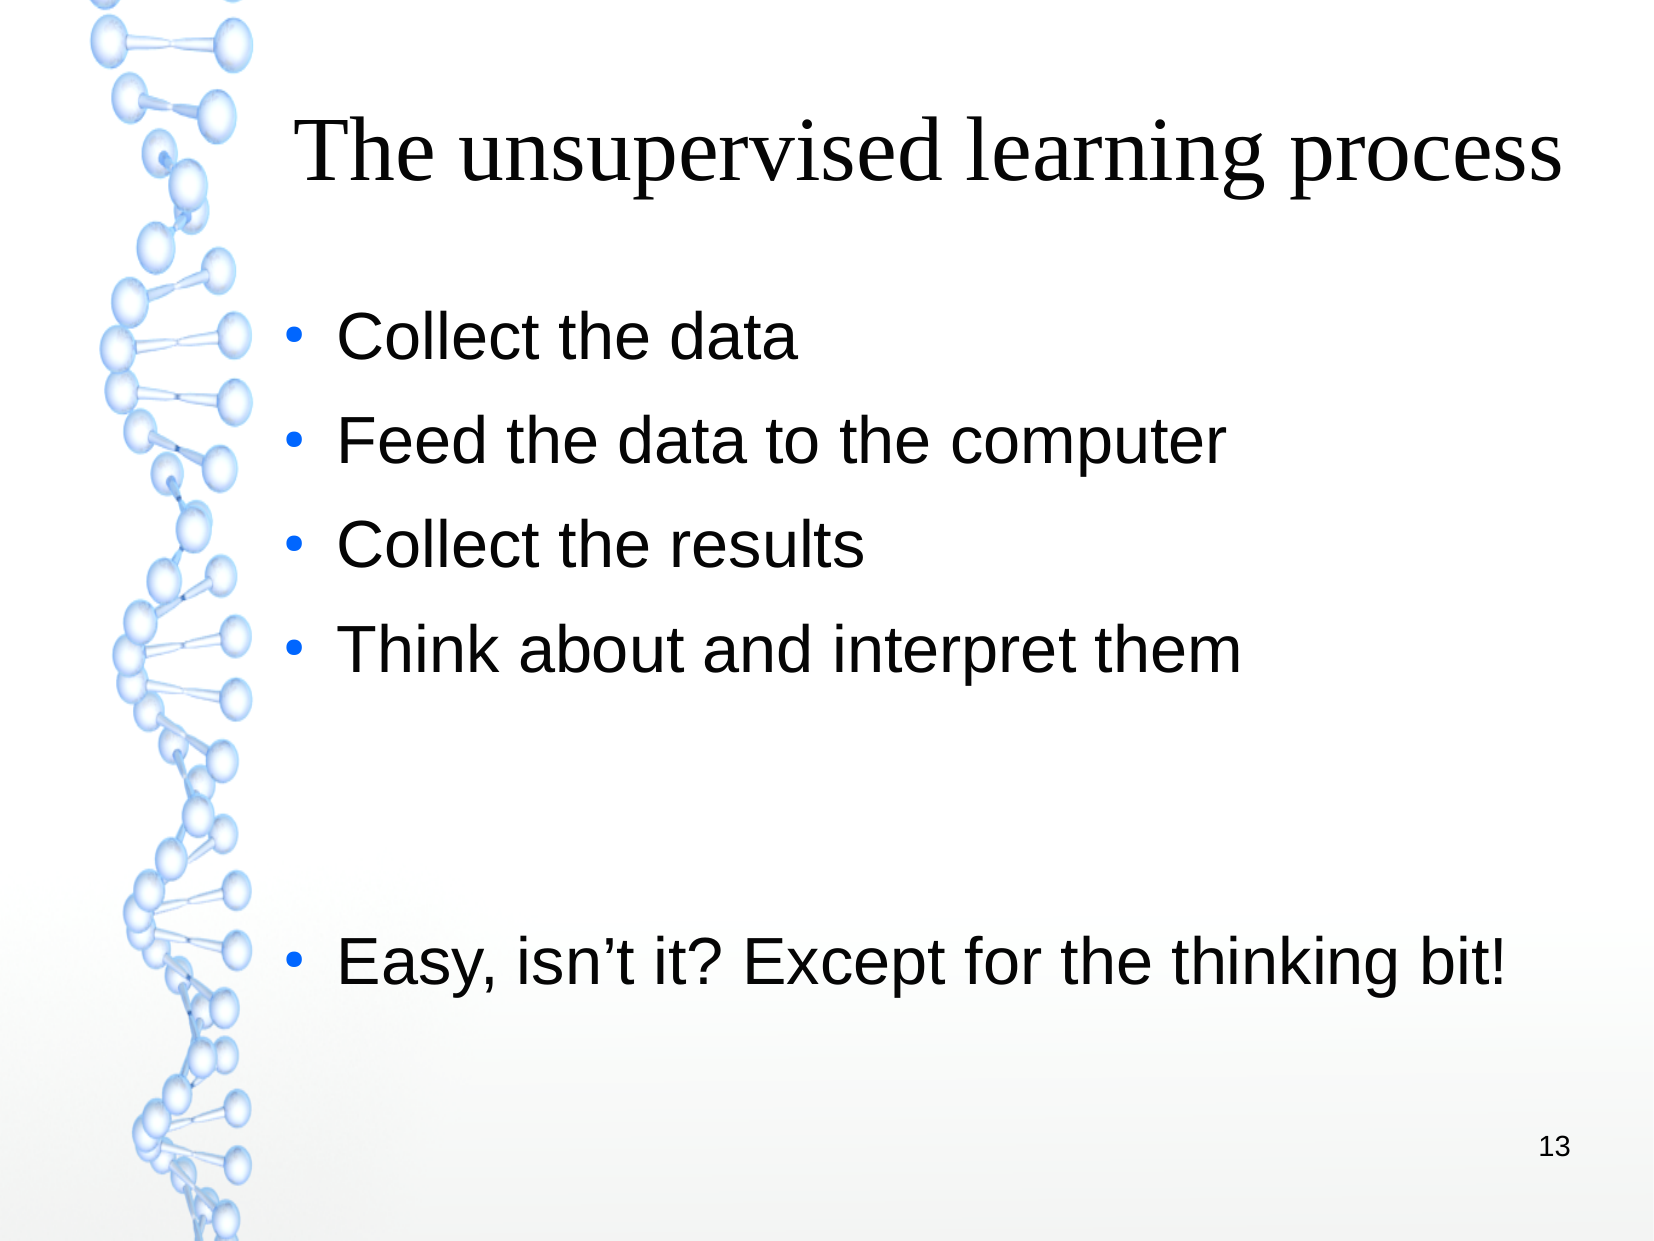

# The unsupervised learning process
Collect the data
Feed the data to the computer
Collect the results
Think about and interpret them
Easy, isn’t it? Except for the thinking bit!
13